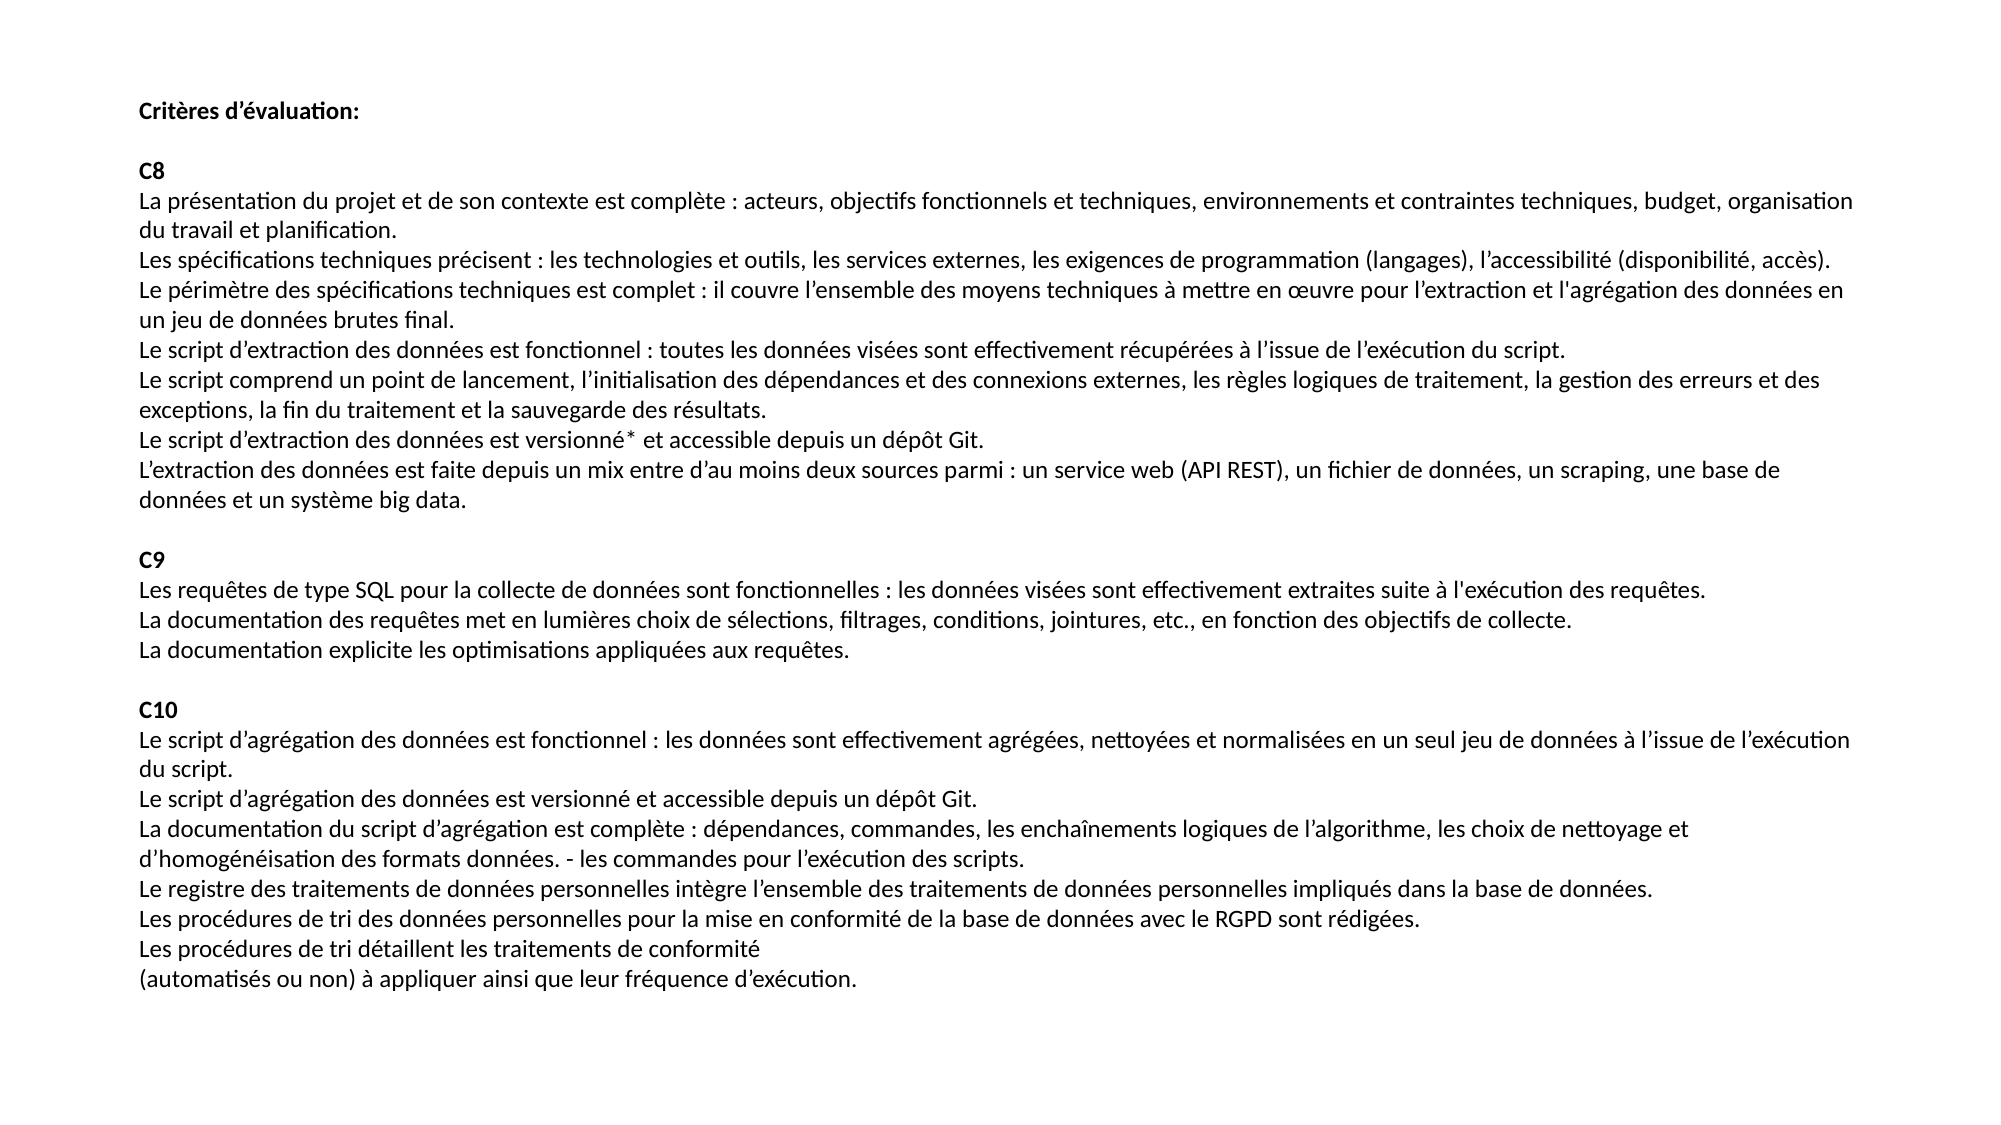

Critères d’évaluation:
C8
La présentation du projet et de son contexte est complète : acteurs, objectifs fonctionnels et techniques, environnements et contraintes techniques, budget, organisation du travail et planification.
Les spécifications techniques précisent : les technologies et outils, les services externes, les exigences de programmation (langages), l’accessibilité (disponibilité, accès).
Le périmètre des spécifications techniques est complet : il couvre l’ensemble des moyens techniques à mettre en œuvre pour l’extraction et l'agrégation des données en un jeu de données brutes final.
Le script d’extraction des données est fonctionnel : toutes les données visées sont effectivement récupérées à l’issue de l’exécution du script.
Le script comprend un point de lancement, l’initialisation des dépendances et des connexions externes, les règles logiques de traitement, la gestion des erreurs et des exceptions, la fin du traitement et la sauvegarde des résultats.
Le script d’extraction des données est versionné* et accessible depuis un dépôt Git.
L’extraction des données est faite depuis un mix entre d’au moins deux sources parmi : un service web (API REST), un fichier de données, un scraping, une base de données et un système big data.
C9
Les requêtes de type SQL pour la collecte de données sont fonctionnelles : les données visées sont effectivement extraites suite à l'exécution des requêtes.
La documentation des requêtes met en lumières choix de sélections, filtrages, conditions, jointures, etc., en fonction des objectifs de collecte.
La documentation explicite les optimisations appliquées aux requêtes.
C10
Le script d’agrégation des données est fonctionnel : les données sont effectivement agrégées, nettoyées et normalisées en un seul jeu de données à l’issue de l’exécution du script.
Le script d’agrégation des données est versionné et accessible depuis un dépôt Git.
La documentation du script d’agrégation est complète : dépendances, commandes, les enchaînements logiques de l’algorithme, les choix de nettoyage et d’homogénéisation des formats données. - les commandes pour l’exécution des scripts.
Le registre des traitements de données personnelles intègre l’ensemble des traitements de données personnelles impliqués dans la base de données.
Les procédures de tri des données personnelles pour la mise en conformité de la base de données avec le RGPD sont rédigées.
Les procédures de tri détaillent les traitements de conformité
(automatisés ou non) à appliquer ainsi que leur fréquence d’exécution.